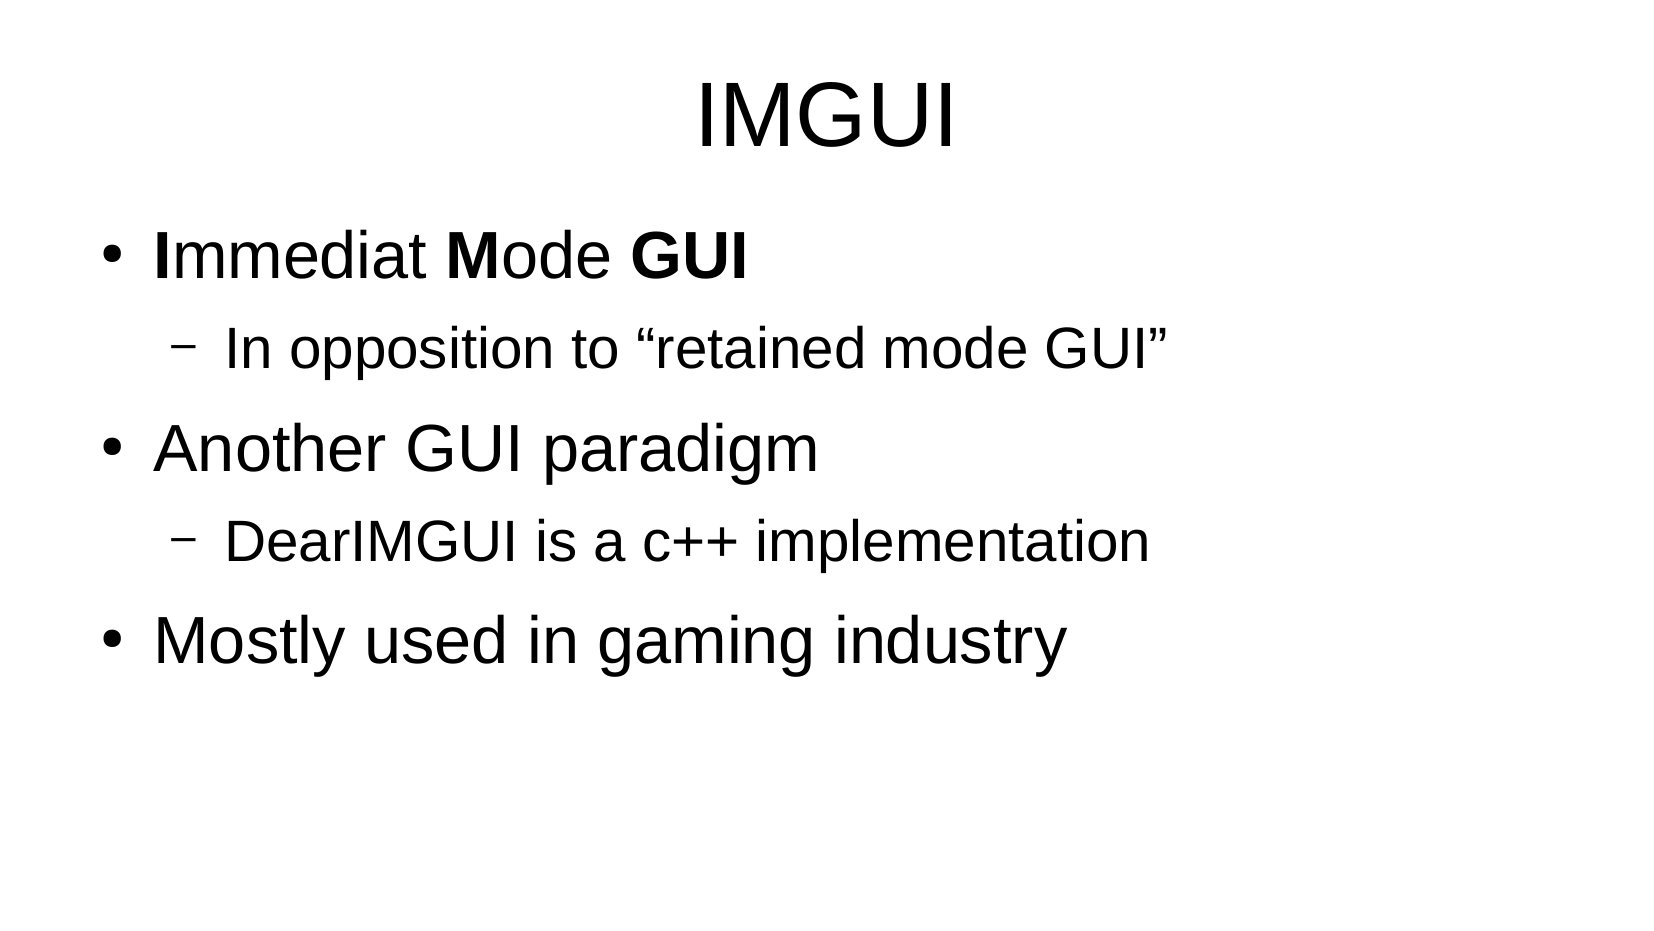

# IMGUI
Immediat Mode GUI
In opposition to “retained mode GUI”
Another GUI paradigm
DearIMGUI is a c++ implementation
Mostly used in gaming industry